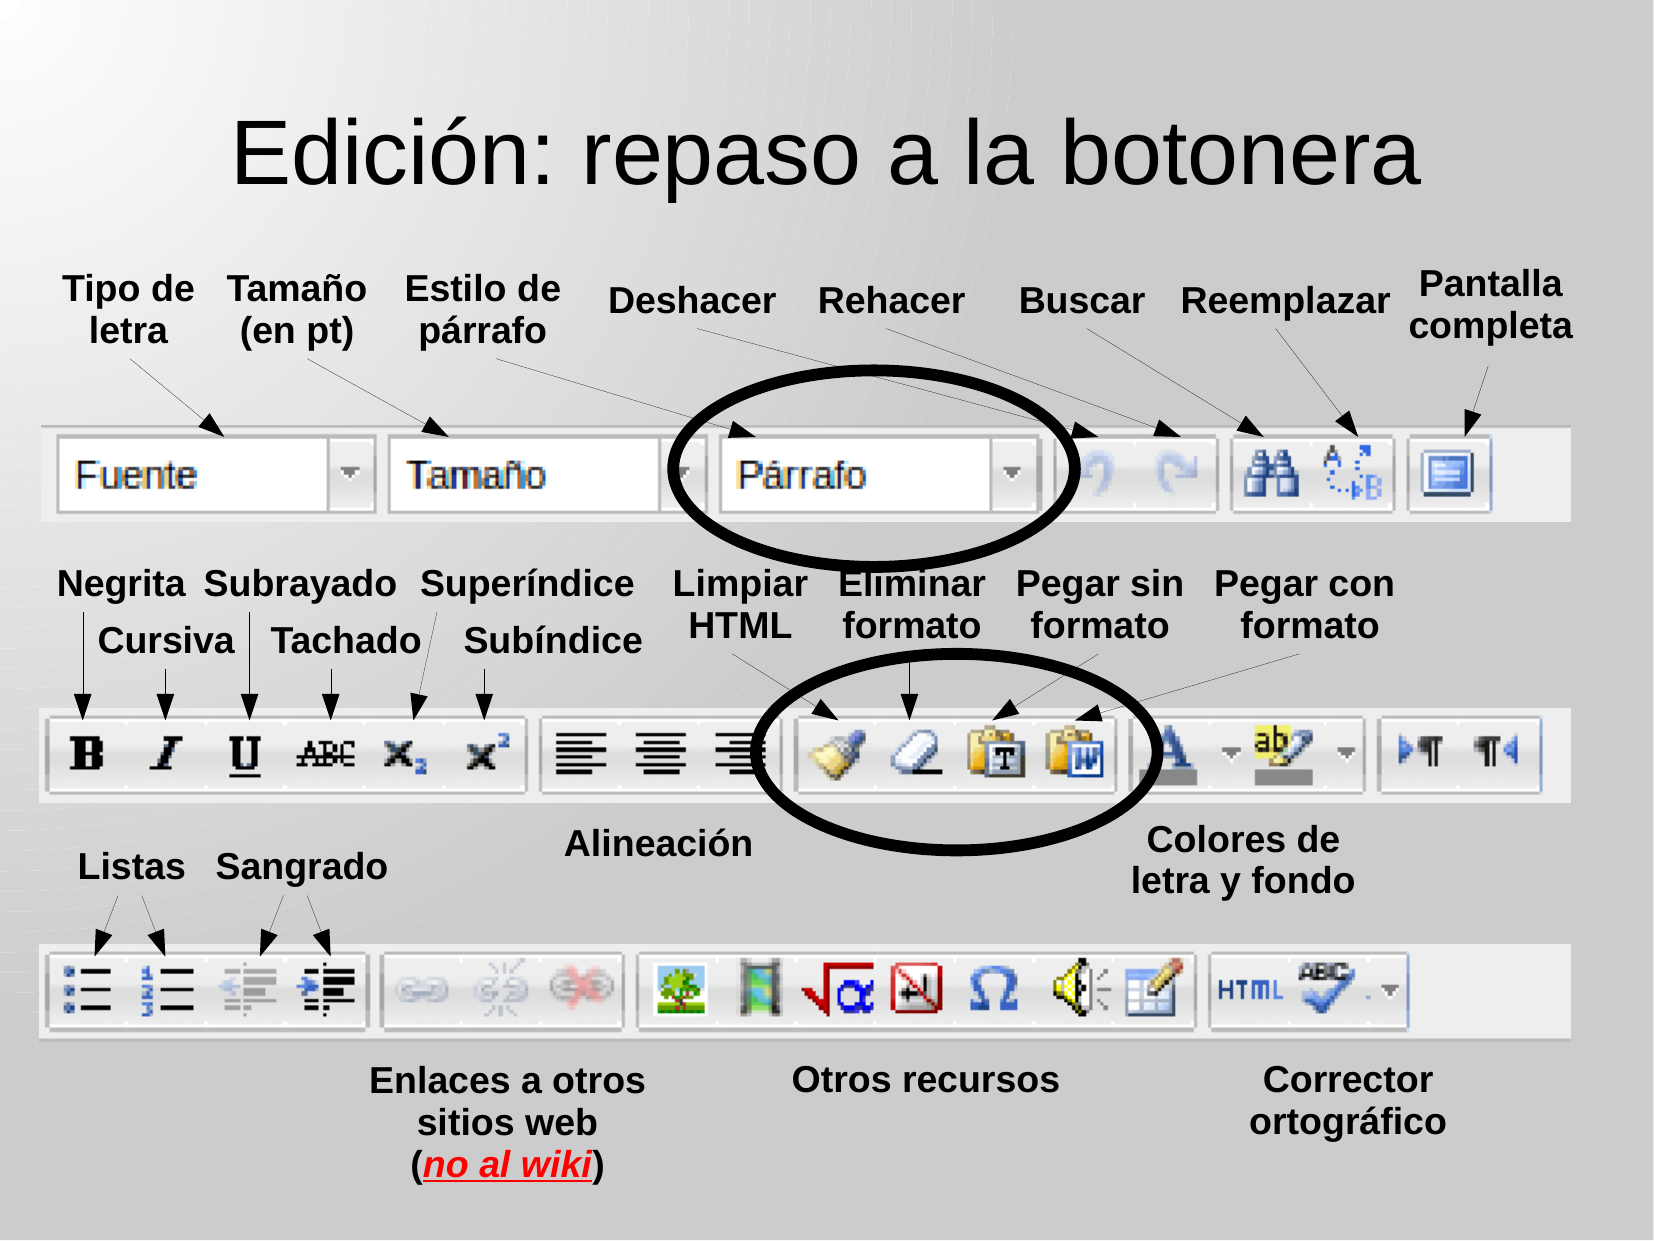

# Edición: repaso a la botonera
Pantalla completa
Tipo de letra
Tamaño
(en pt)
Estilo de párrafo
Deshacer
Rehacer
Buscar
Reemplazar
Negrita
Subrayado
Superíndice
Limpiar HTML
Eliminar
formato
Pegar sin
formato
Pegar con
 formato
Cursiva
Tachado
Subíndice
Colores de letra y fondo
Alineación
Listas
Sangrado
Otros recursos
Corrector ortográfico
Enlaces a otros sitios web
(no al wiki)